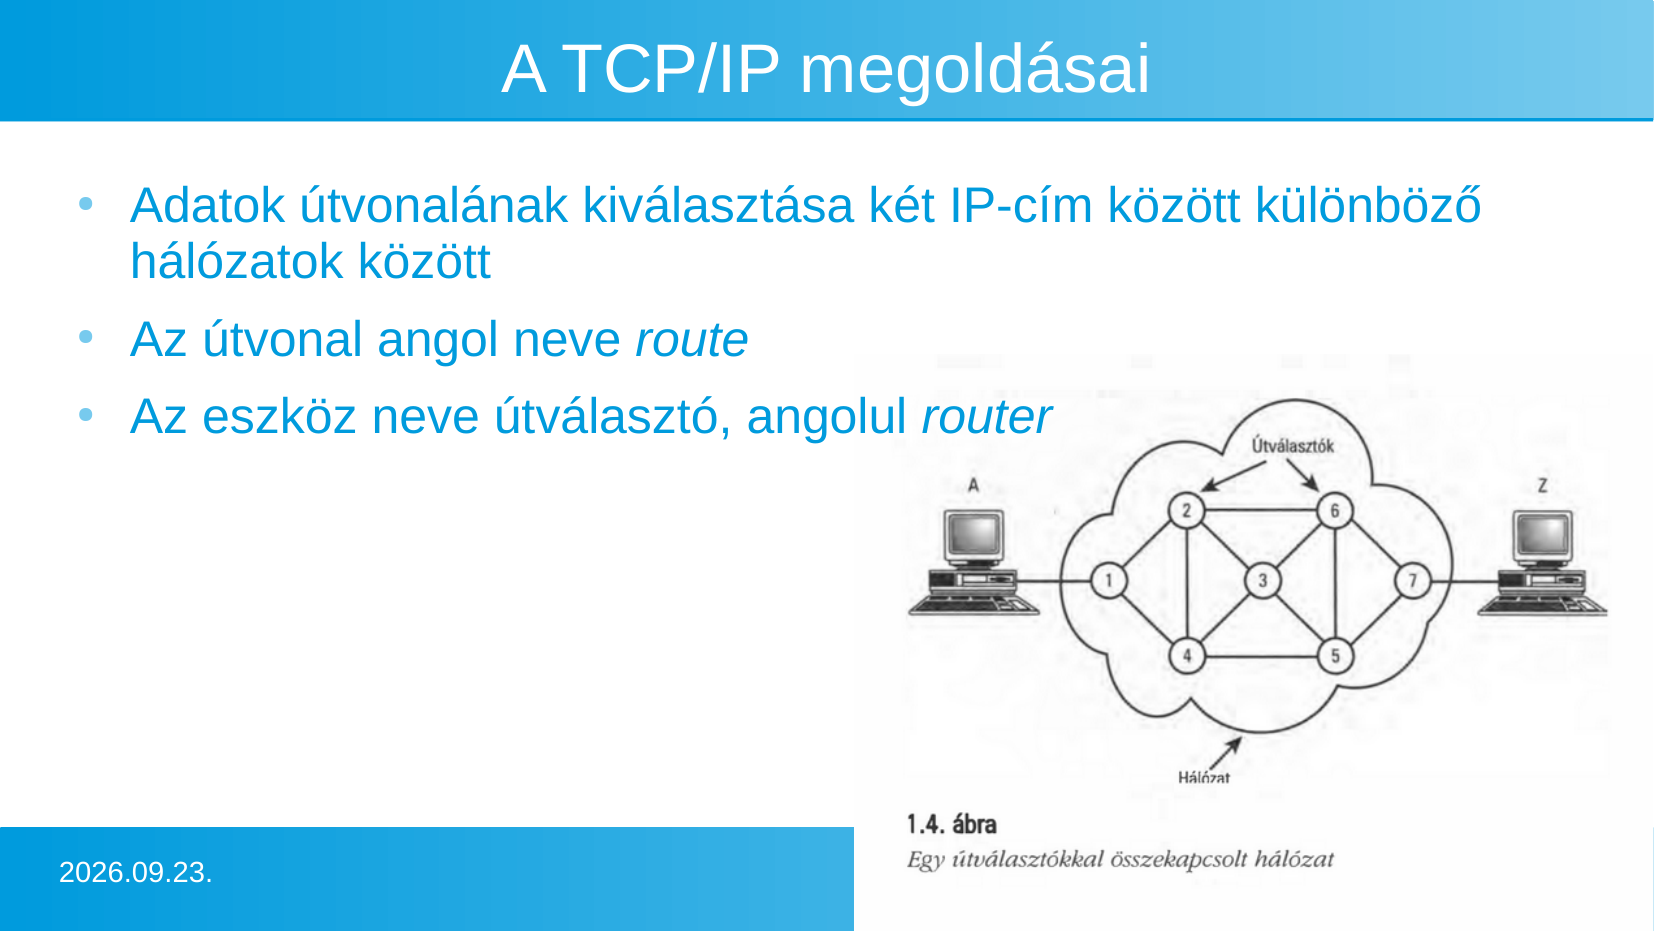

# A TCP/IP megoldásai
Adatok útvonalának kiválasztása két IP-cím között különböző hálózatok között
Az útvonal angol neve route
Az eszköz neve útválasztó, angolul router
20